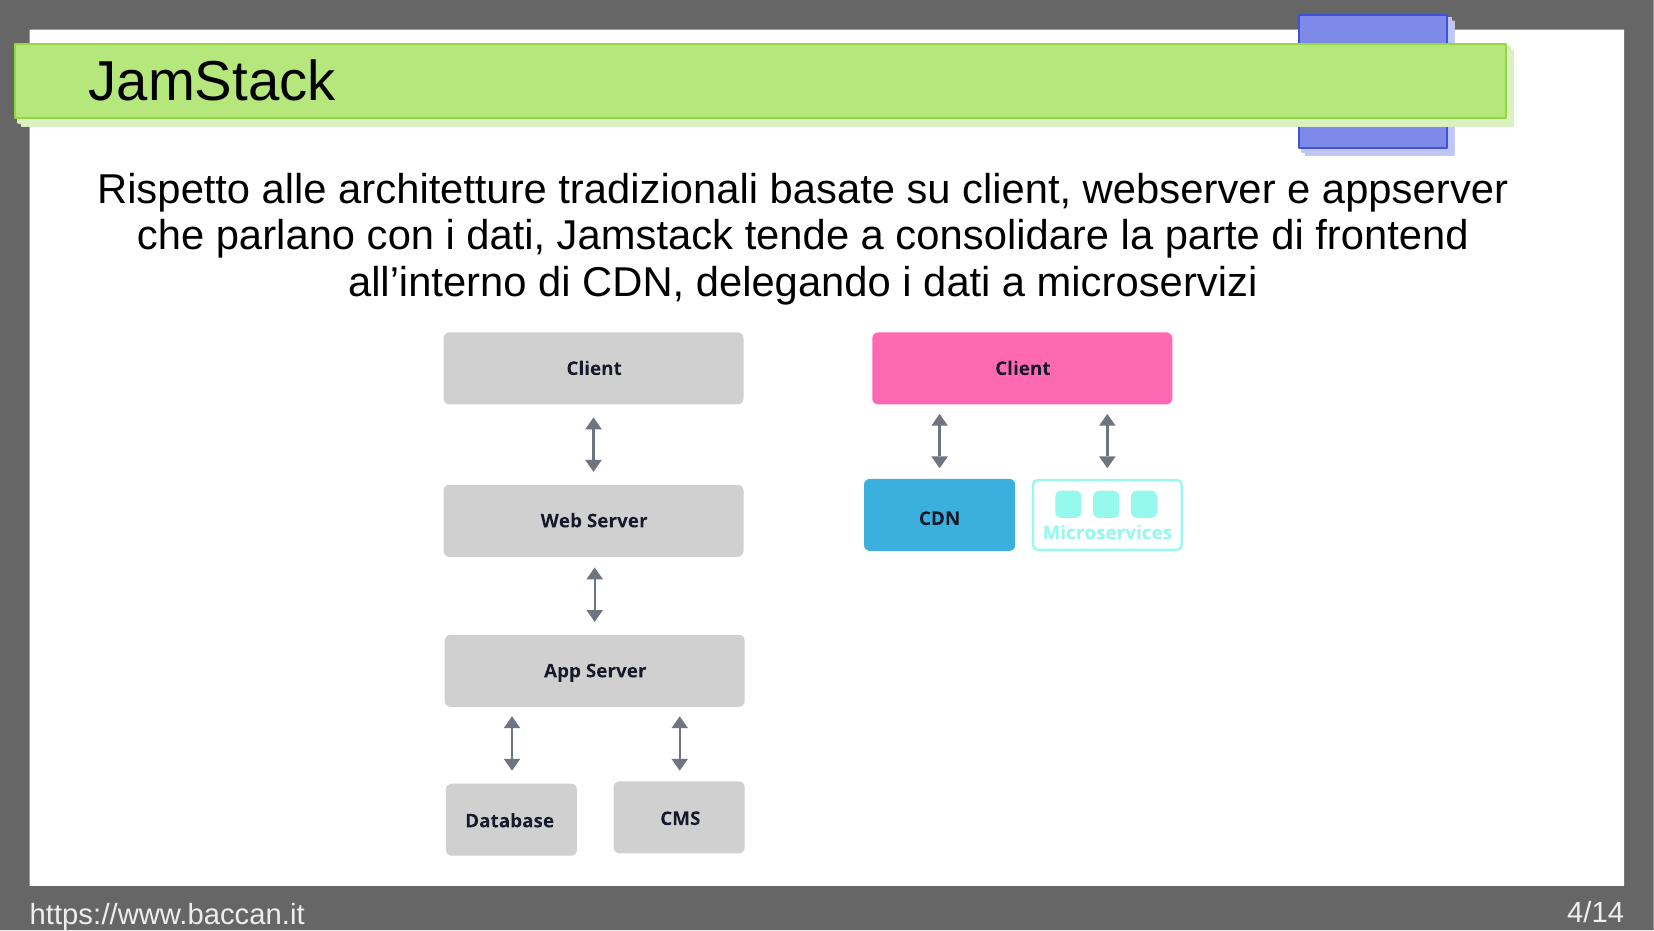

# JamStack
Rispetto alle architetture tradizionali basate su client, webserver e appserver che parlano con i dati, Jamstack tende a consolidare la parte di frontend all’interno di CDN, delegando i dati a microservizi
4
https://www.baccan.it